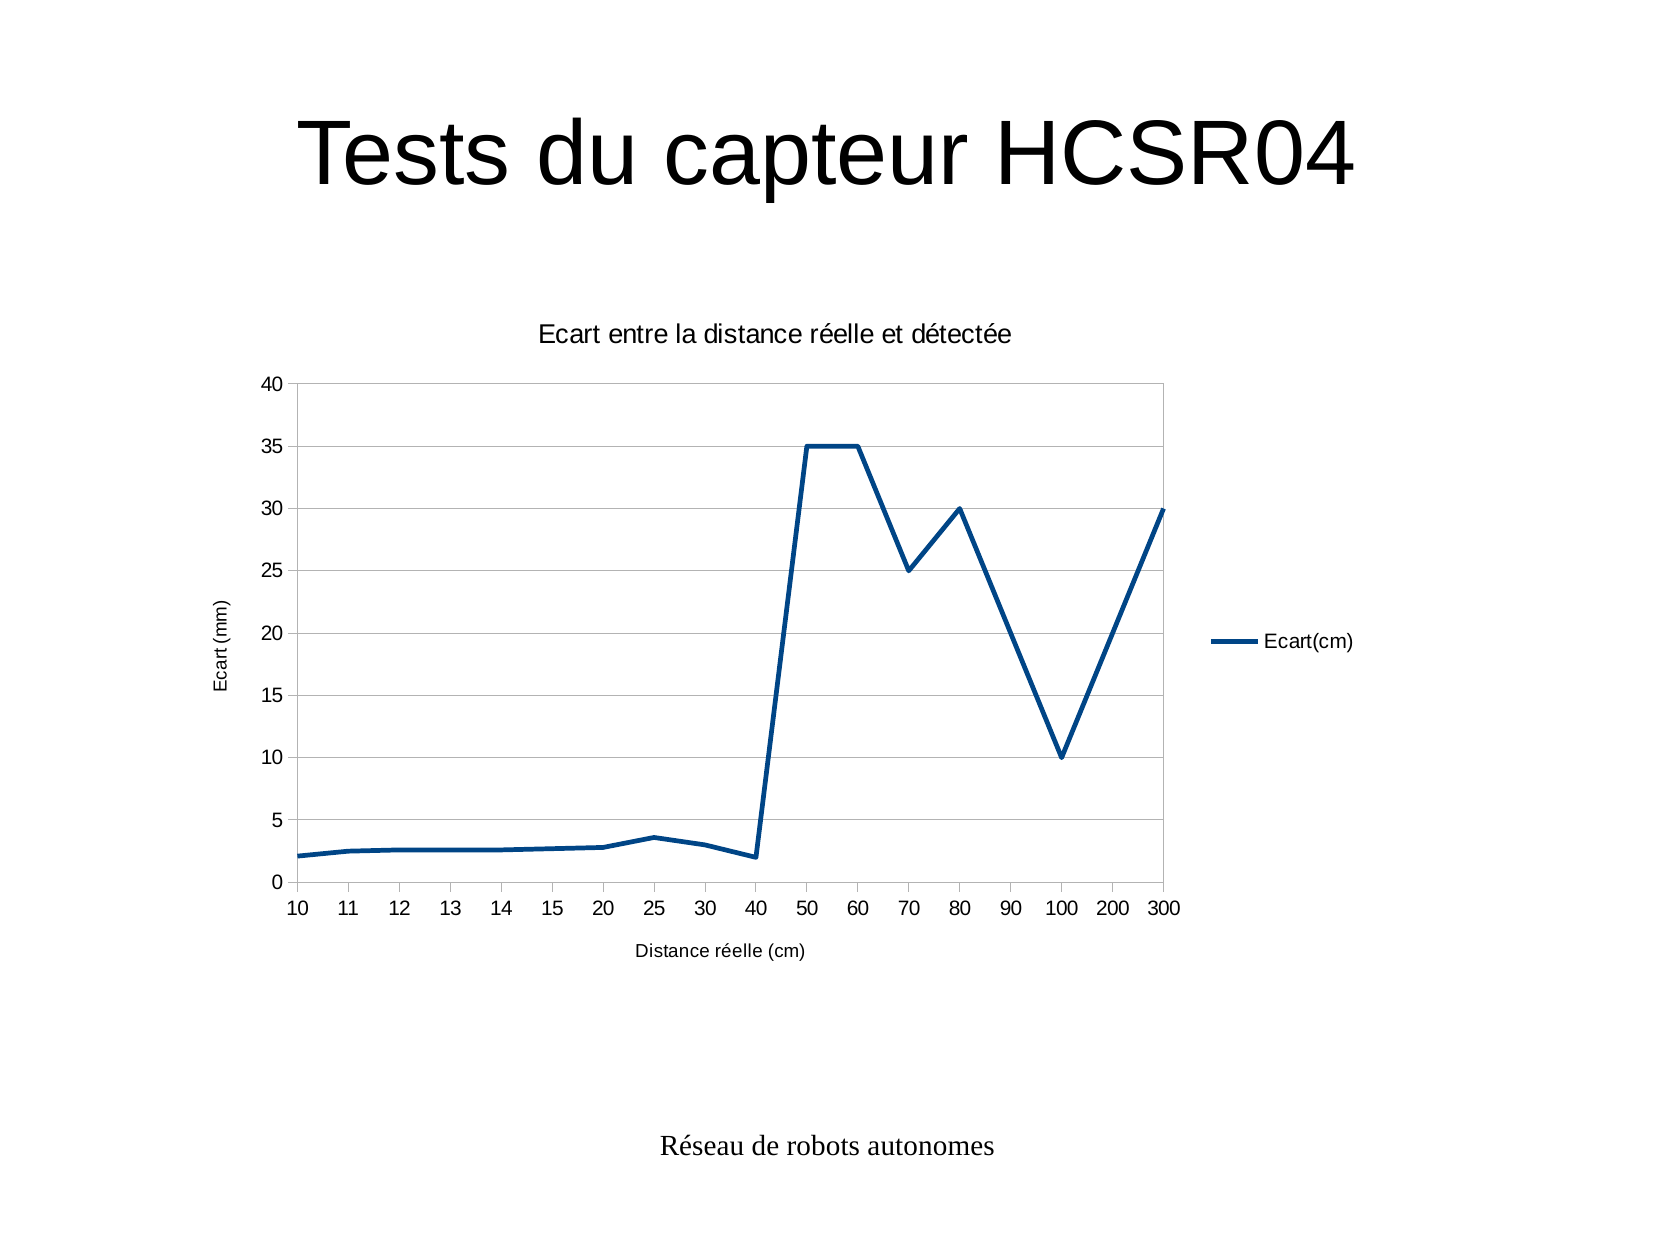

# Tests du capteur HCSR04
### Chart: Ecart entre la distance réelle et détectée
| Category | Ecart(cm) |
|---|---|
| 10 | 2.1 |
| 11 | 2.5 |
| 12 | 2.6 |
| 13 | 2.6 |
| 14 | 2.6 |
| 15 | 2.7 |
| 20 | 2.8 |
| 25 | 3.6 |
| 30 | 3.0 |
| 40 | 2.0 |
| 50 | 35.0 |
| 60 | 35.0 |
| 70 | 25.0 |
| 80 | 30.0 |
| 90 | 20.0 |
| 100 | 10.0 |
| 200 | 20.0 |
| 300 | 30.0 |